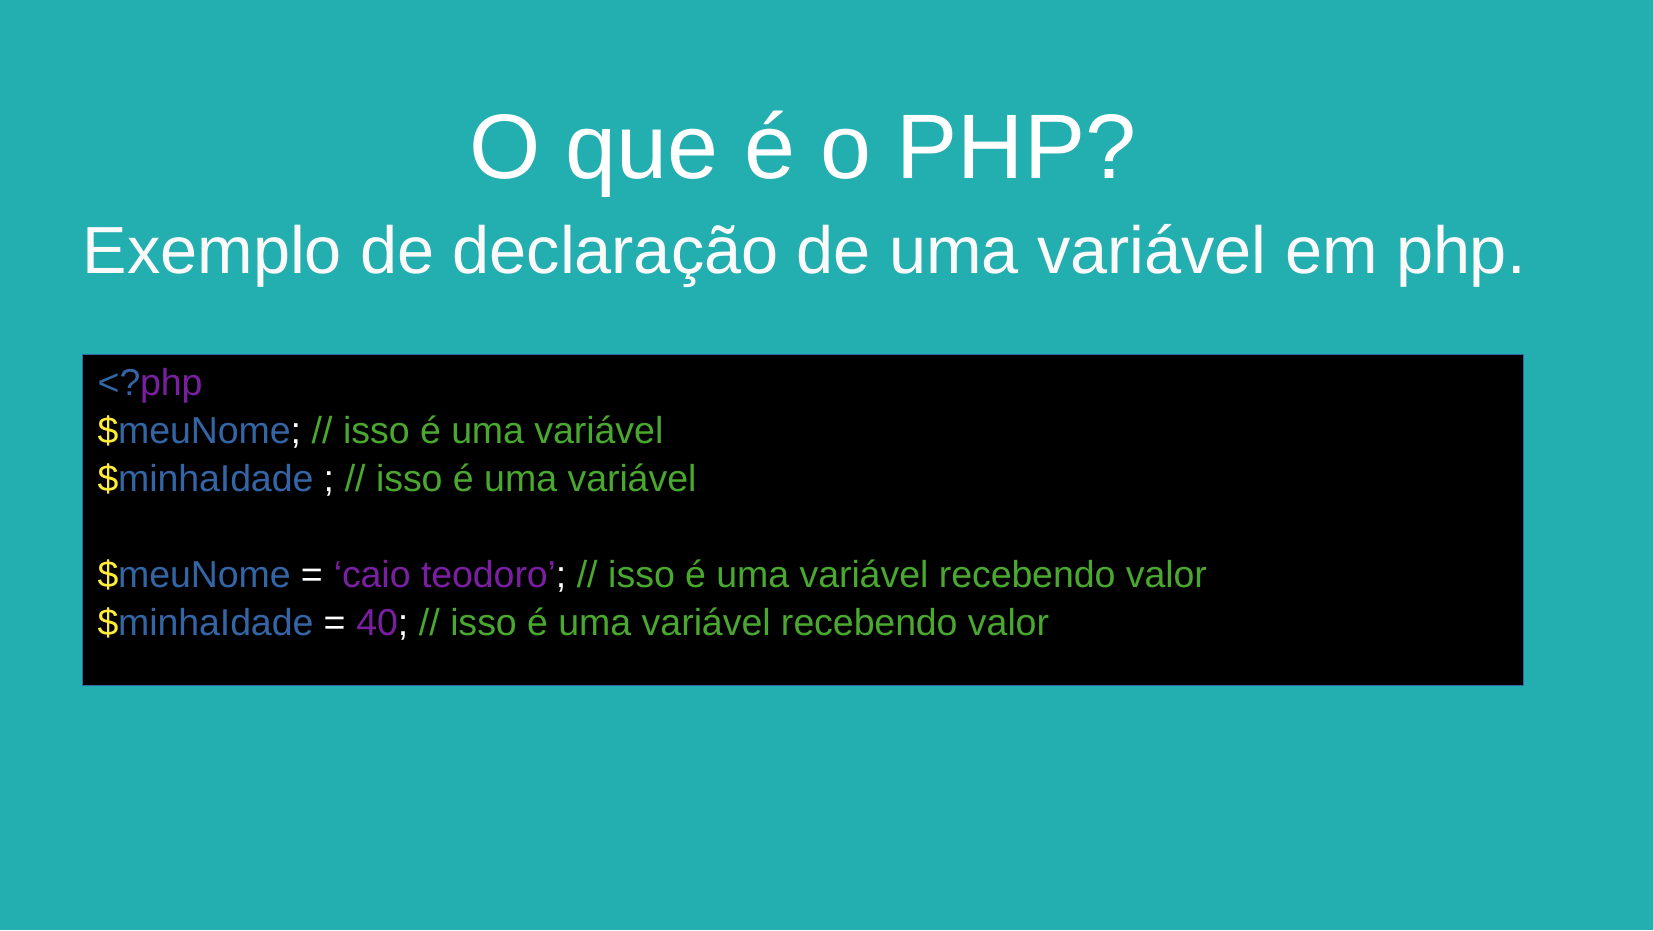

O que é o PHP?
# Exemplo de declaração de uma variável em php.
<?php
$meuNome; // isso é uma variável
$minhaIdade ; // isso é uma variável
$meuNome = ‘caio teodoro’; // isso é uma variável recebendo valor
$minhaIdade = 40; // isso é uma variável recebendo valor